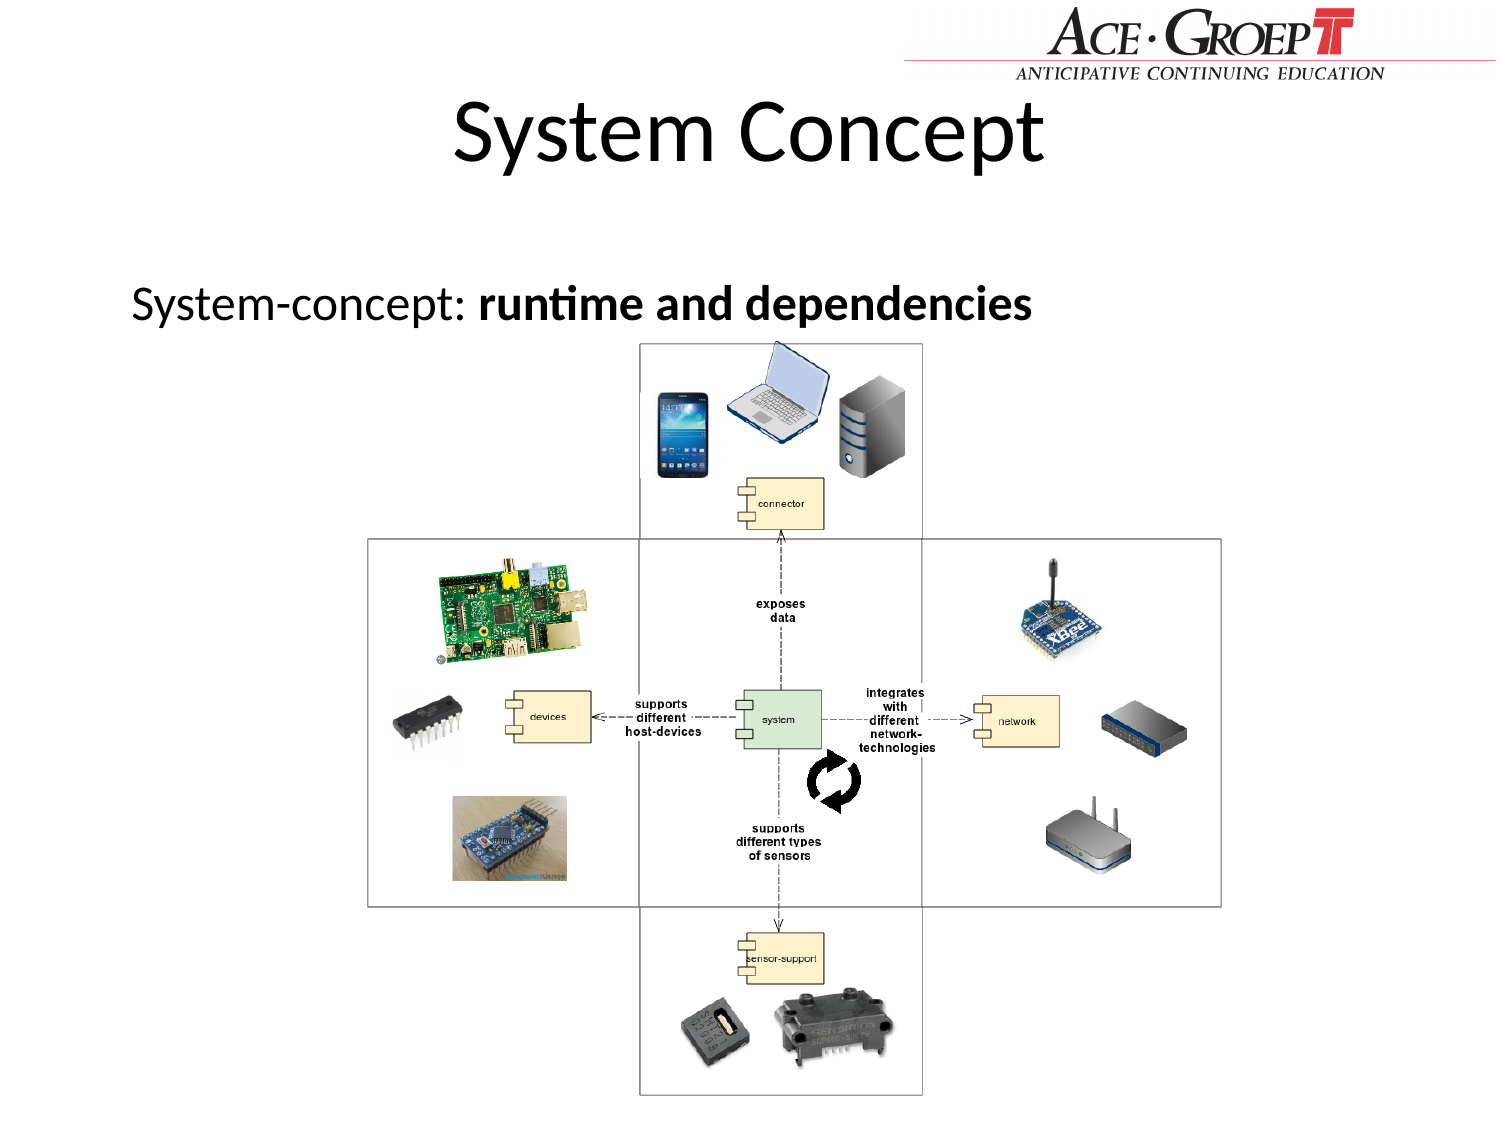

# System Concept
System-concept: runtime and dependencies